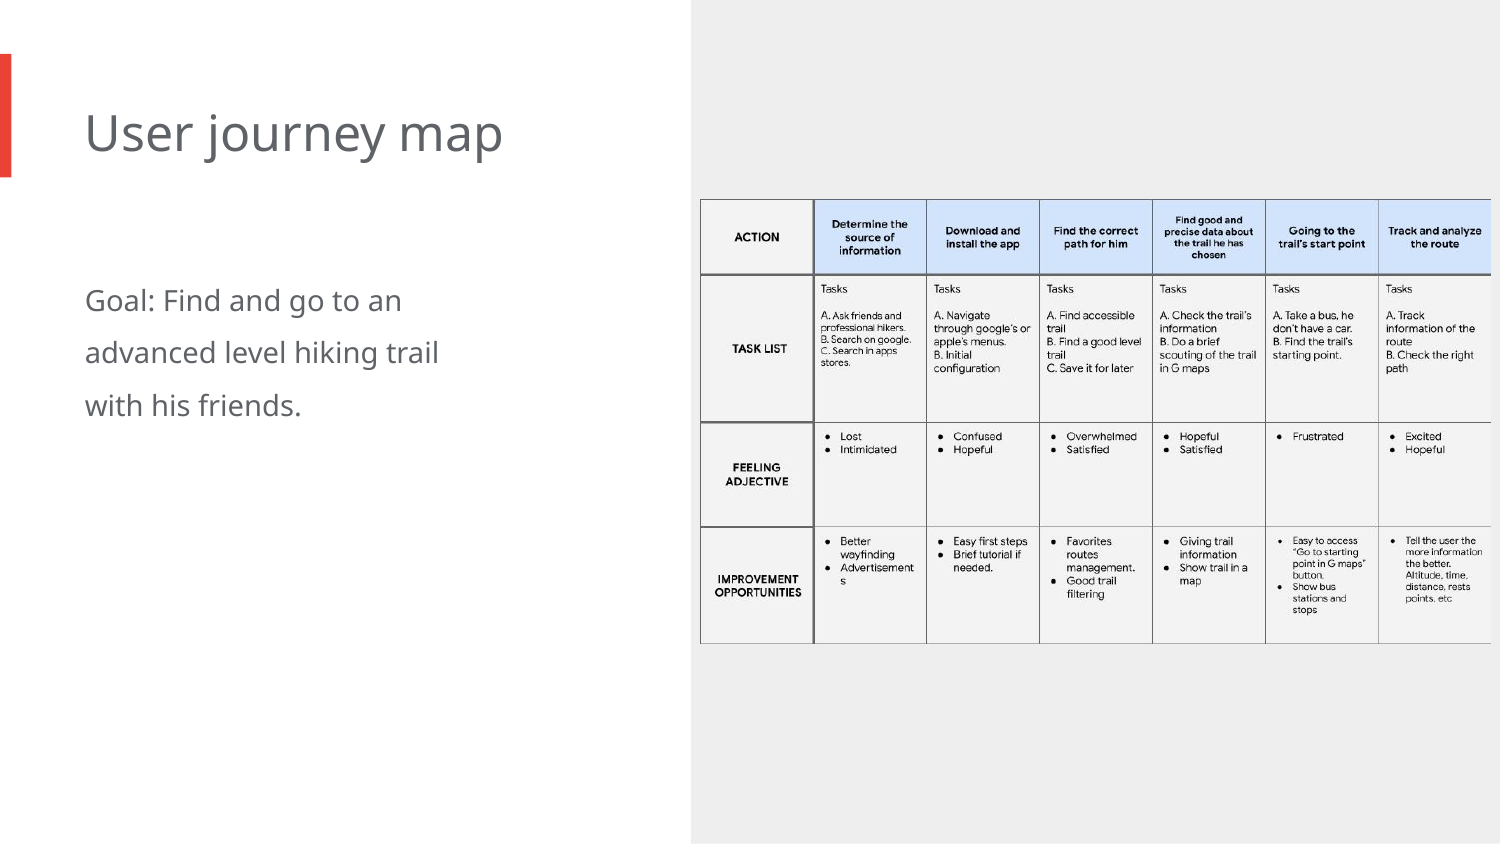

User journey map
Goal: Find and go to an advanced level hiking trail with his friends.